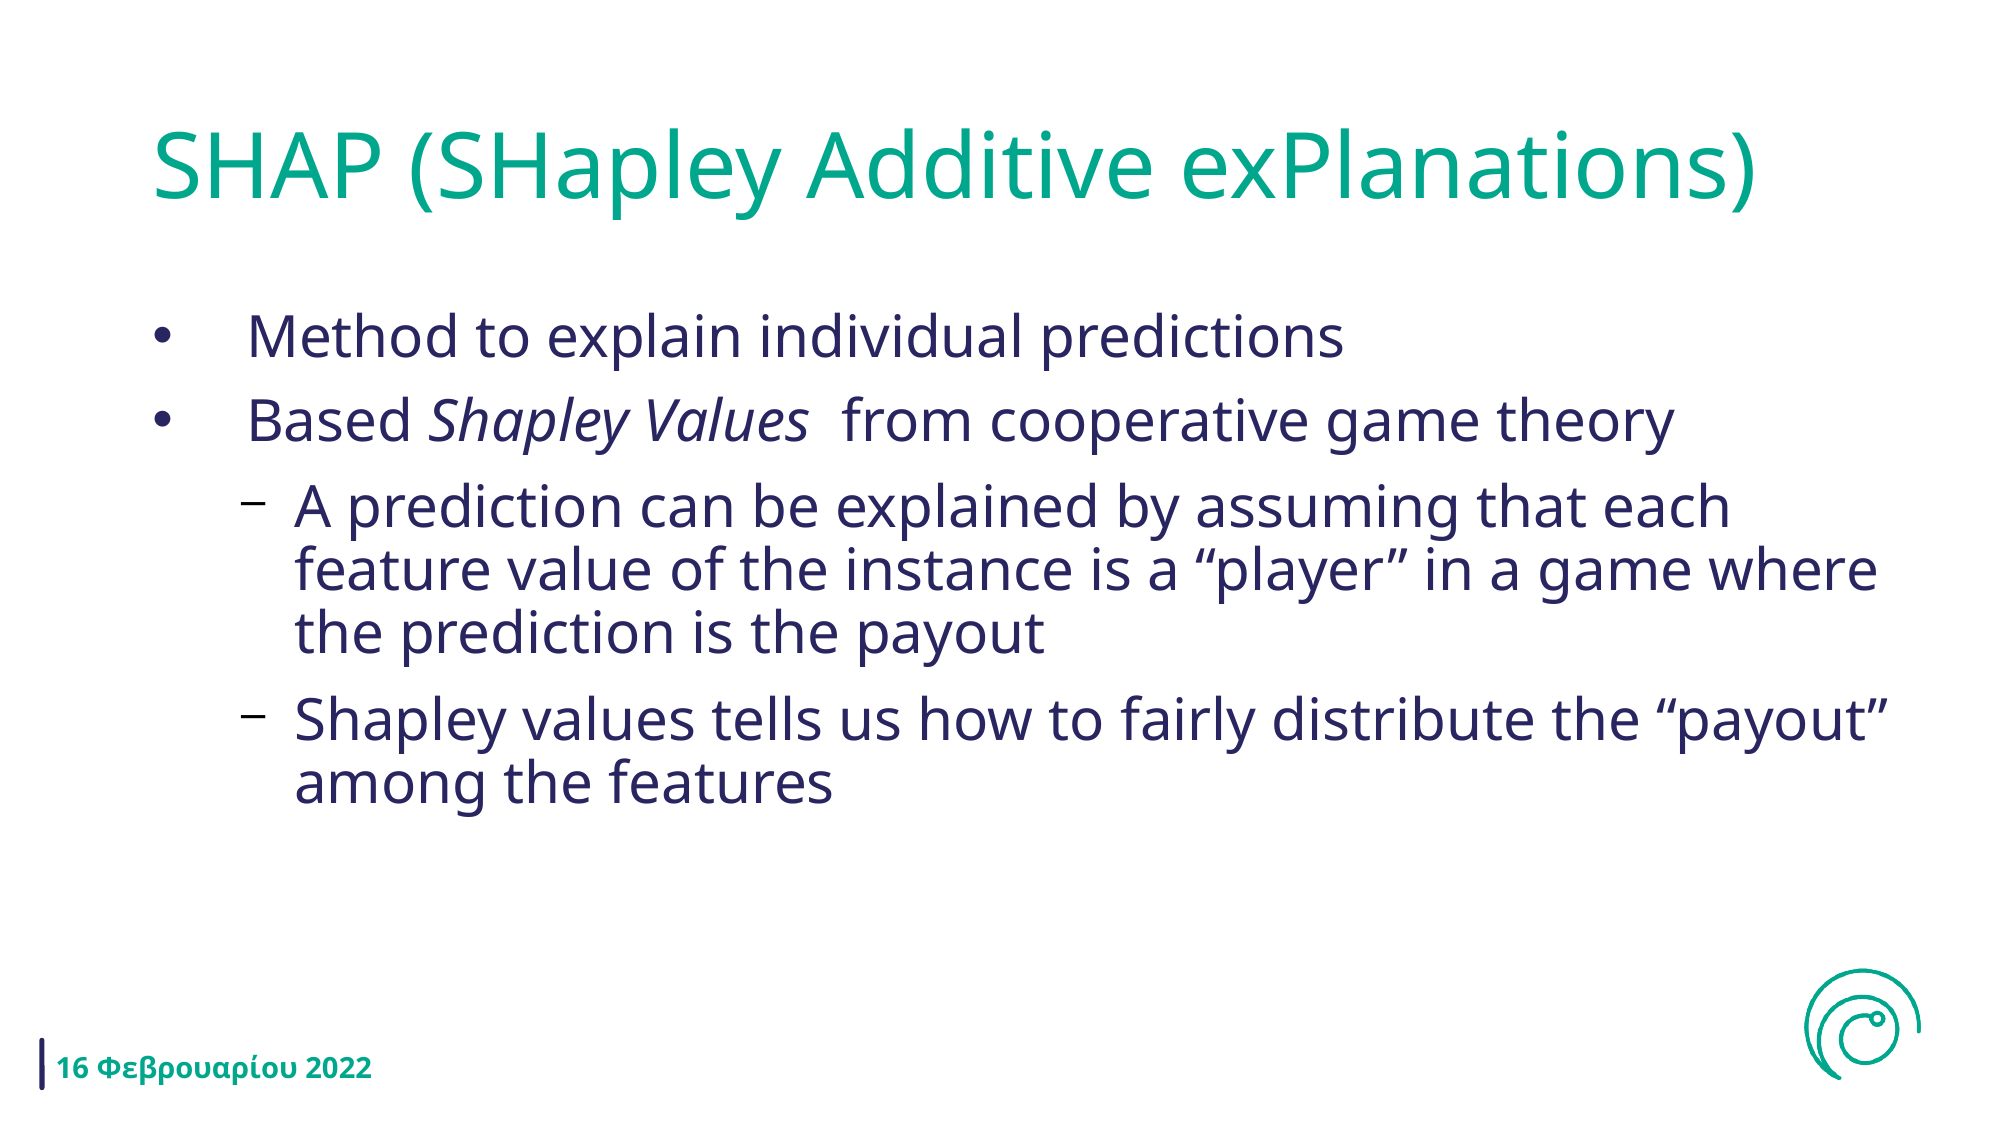

# SHAP (SHapley Additive exPlanations)
Method to explain individual predictions
Based Shapley Values from cooperative game theory
A prediction can be explained by assuming that each feature value of the instance is a “player” in a game where the prediction is the payout
Shapley values tells us how to fairly distribute the “payout” among the features